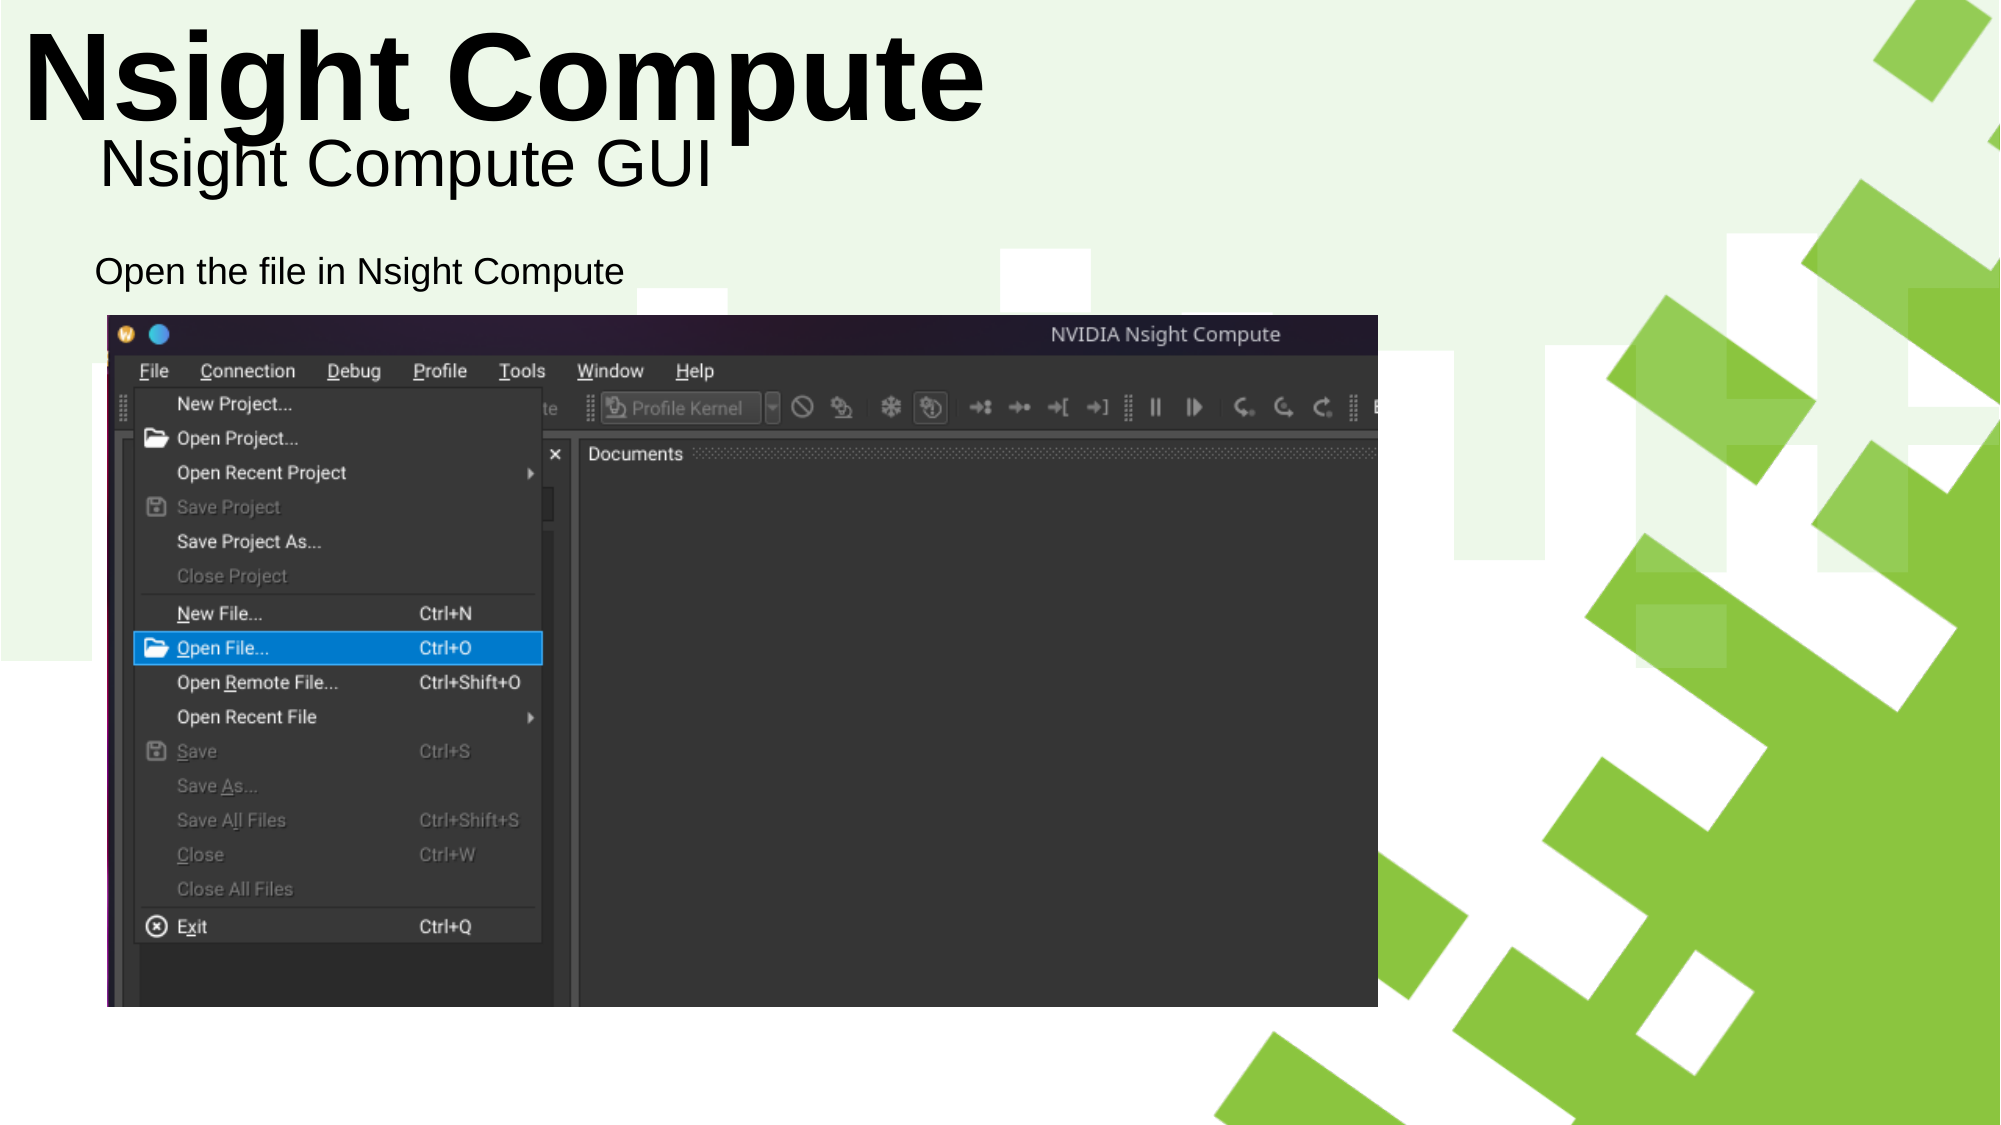

Nsight Compute
Nsight Compute GUI
Open the file in Nsight Compute